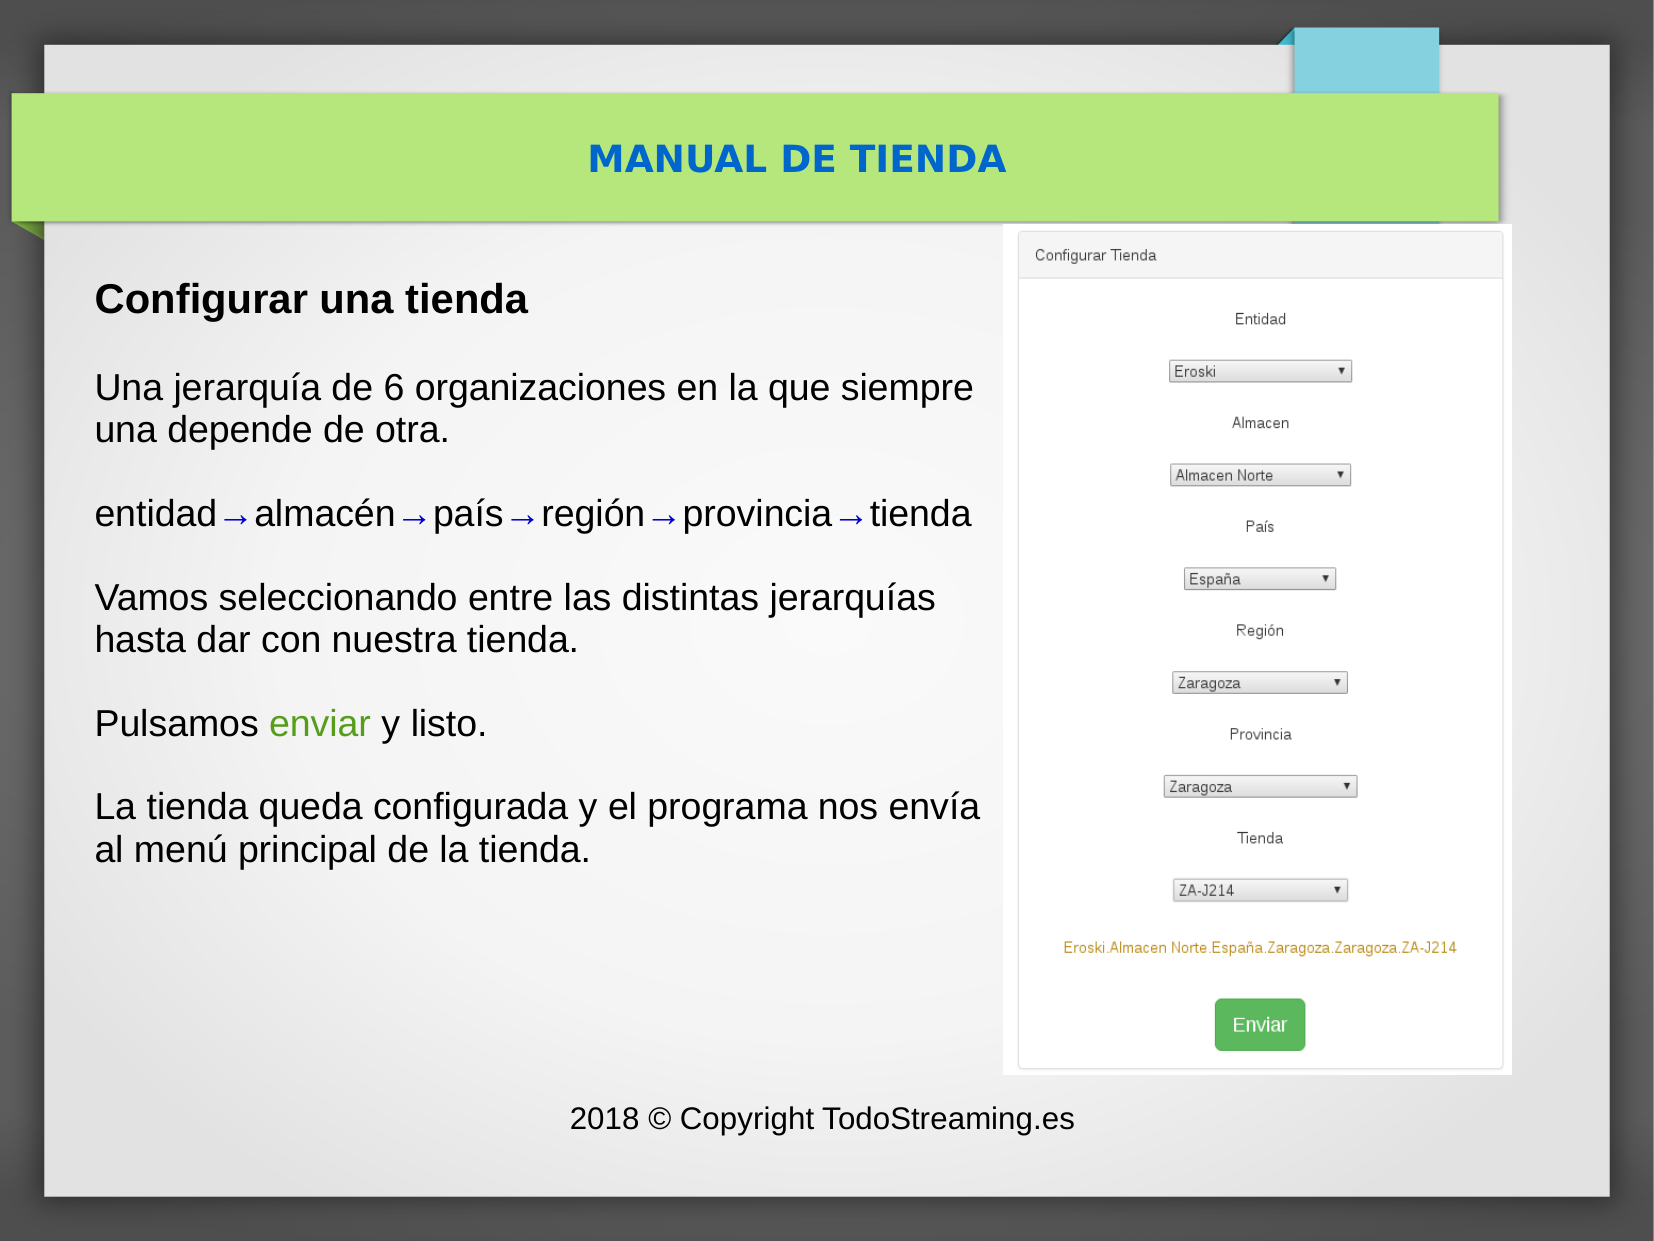

# MANUAL DE TIENDA
Configurar una tienda
Una jerarquía de 6 organizaciones en la que siempre una depende de otra.
entidad→almacén→país→región→provincia→tienda
Vamos seleccionando entre las distintas jerarquías hasta dar con nuestra tienda.
Pulsamos enviar y listo.
La tienda queda configurada y el programa nos envía al menú principal de la tienda.
2018 © Copyright TodoStreaming.es